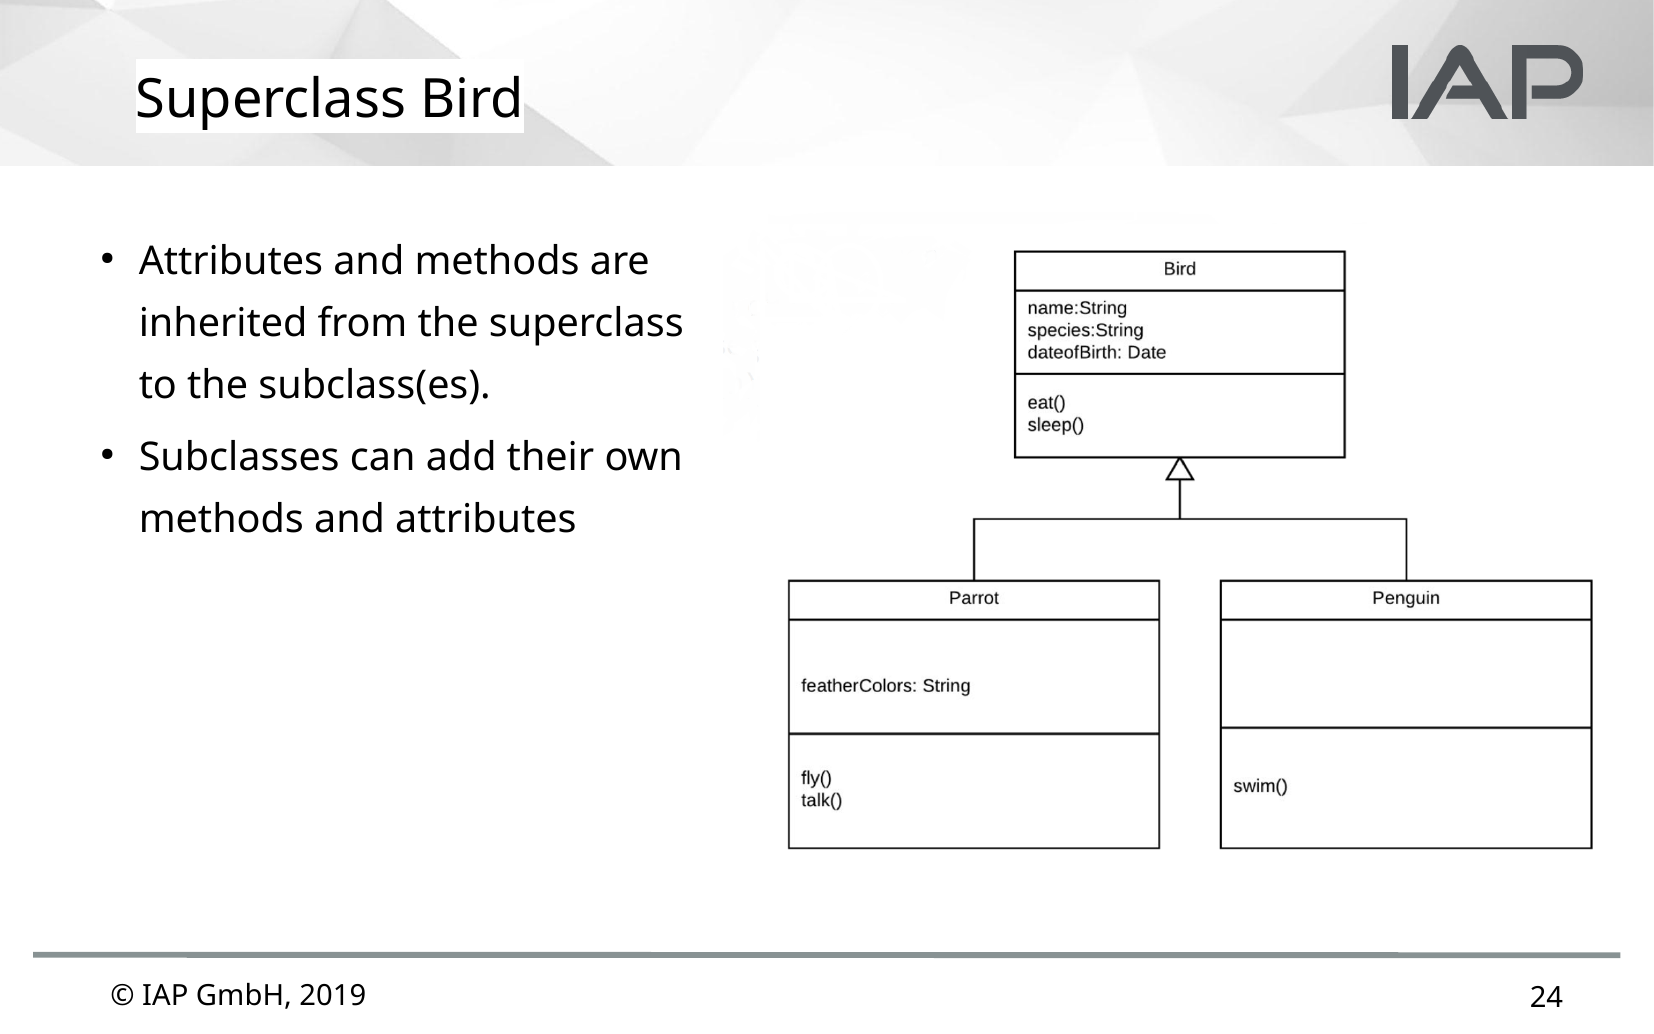

# Superclass Bird
Attributes and methods are inherited from the superclass to the subclass(es).
Subclasses can add their own methods and attributes
© IAP GmbH, 2019
24